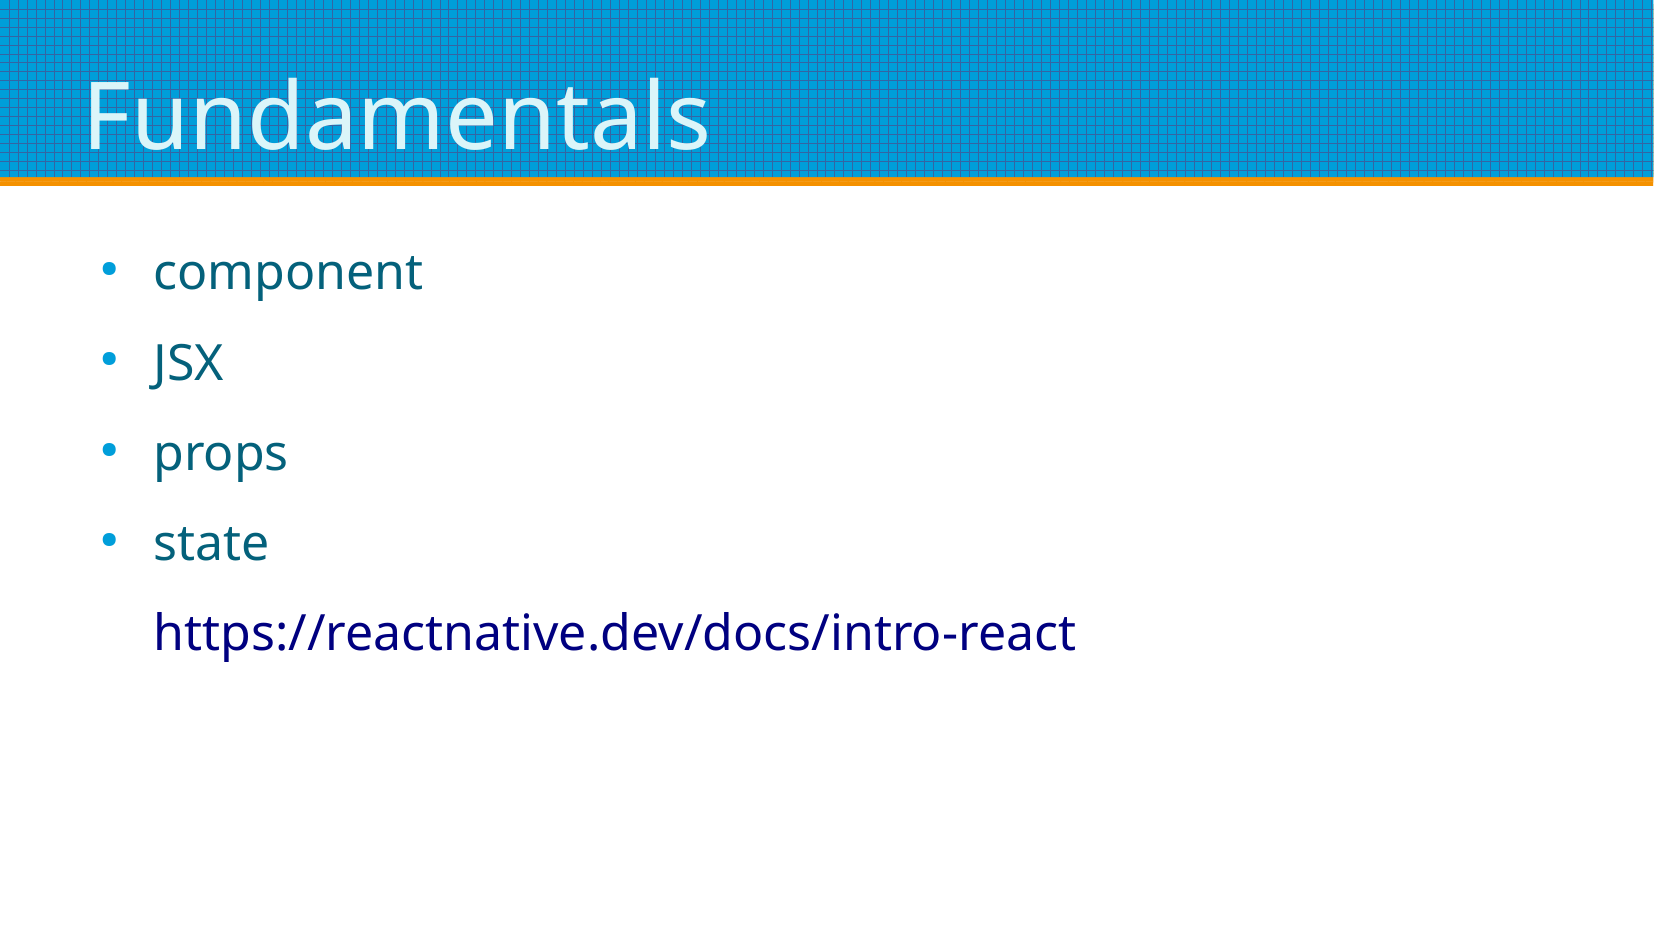

# Fundamentals
component
JSX
props
state
https://reactnative.dev/docs/intro-react